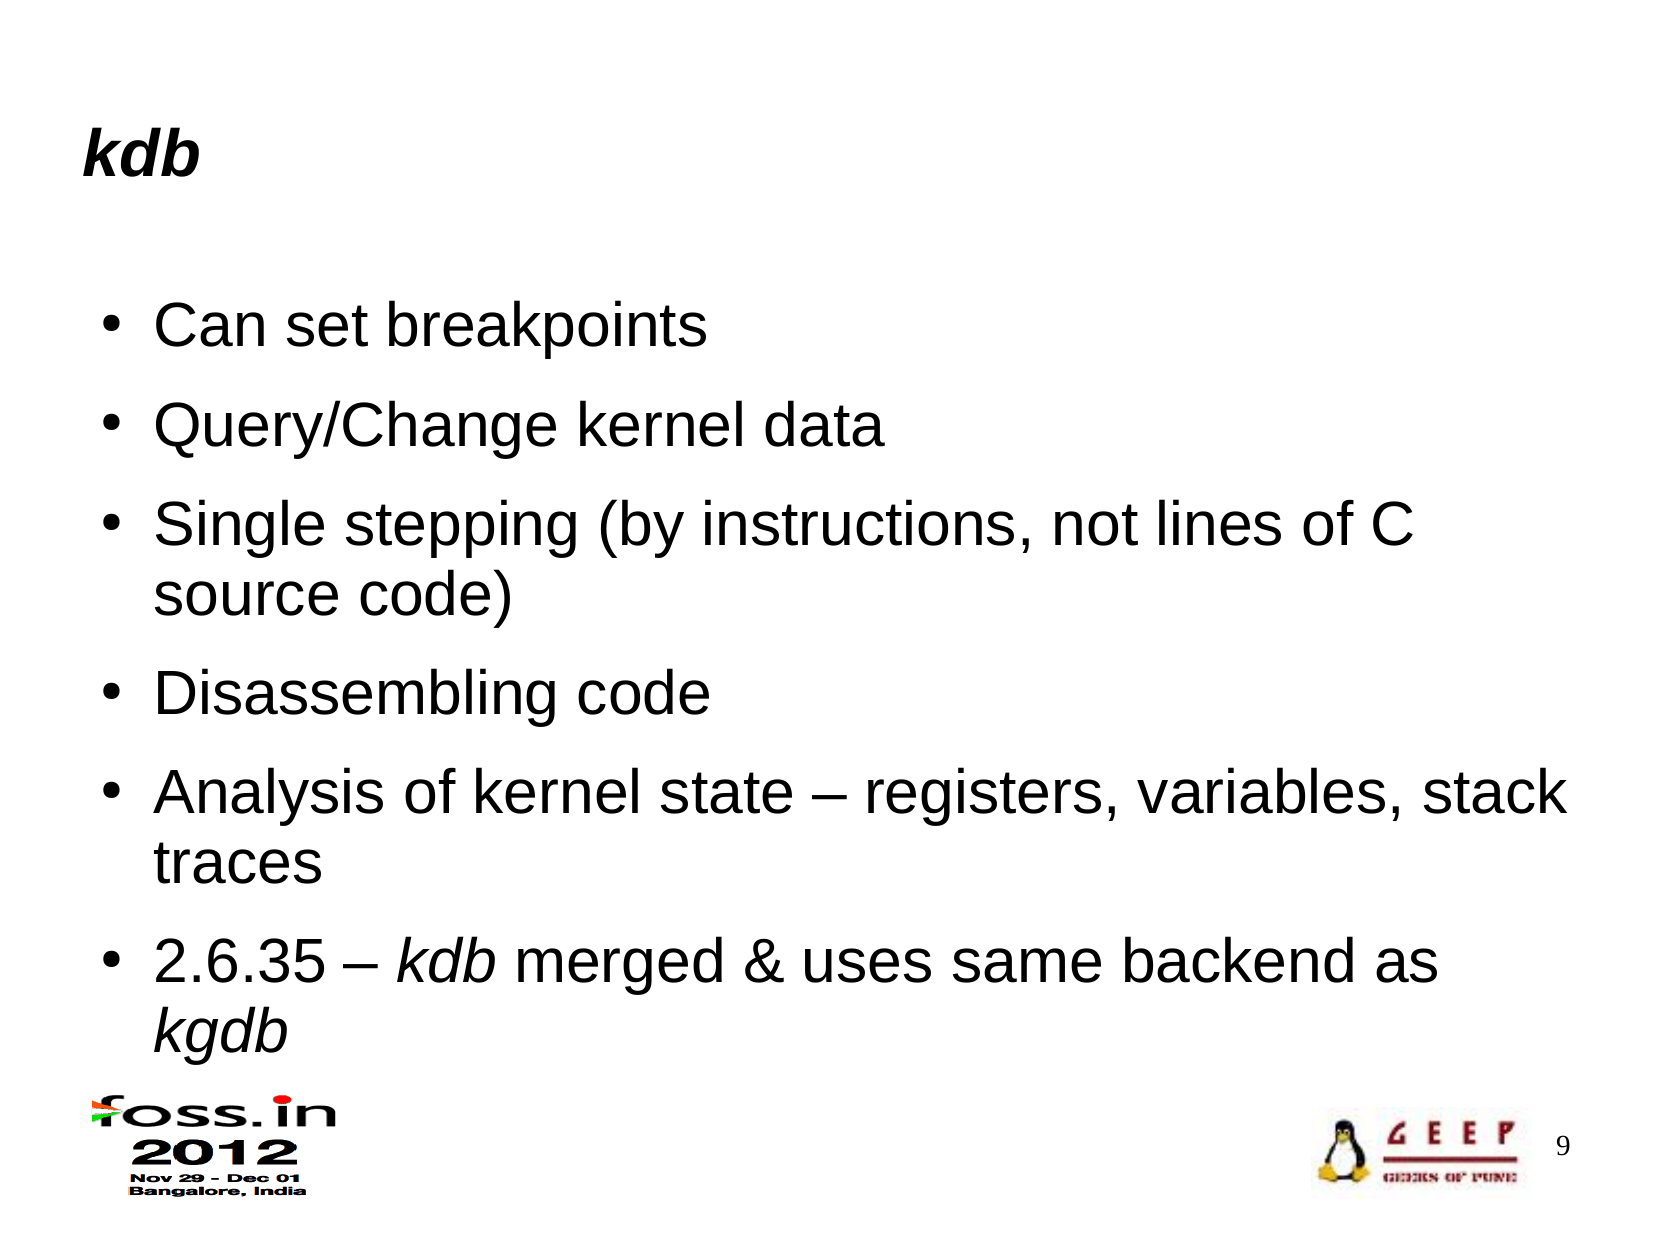

# kdb
Can set breakpoints
Query/Change kernel data
Single stepping (by instructions, not lines of C source code)
Disassembling code
Analysis of kernel state – registers, variables, stack traces
2.6.35 – kdb merged & uses same backend as kgdb
9